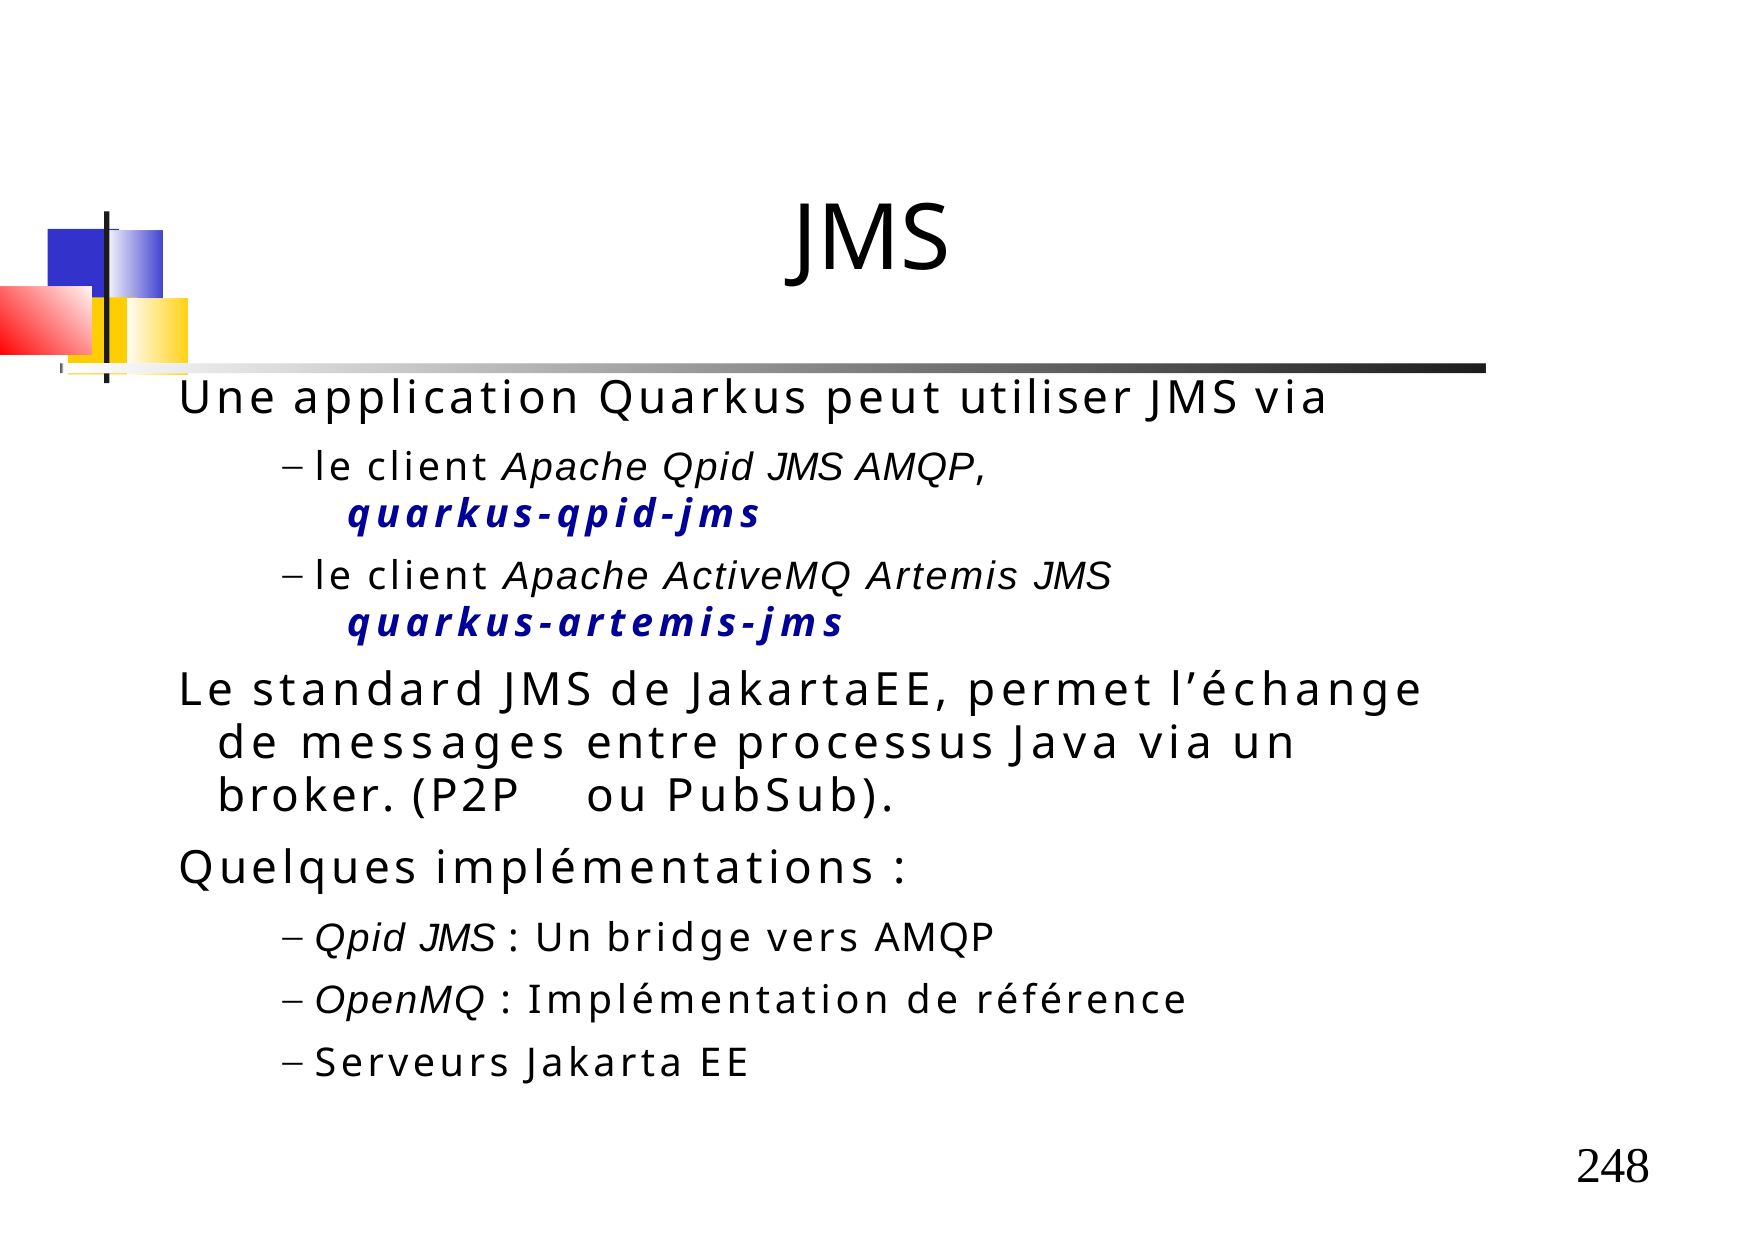

# JMS
Une application Quarkus peut utiliser JMS via
le client Apache Qpid JMS AMQP,
quarkus-qpid-jms
le client Apache ActiveMQ Artemis JMS
quarkus-artemis-jms
Le standard JMS de JakartaEE, permet l’échange de messages entre processus Java via un broker. (P2P	ou PubSub).
Quelques implémentations :
Qpid JMS : Un bridge vers AMQP
OpenMQ : Implémentation de référence
Serveurs Jakarta EE
248